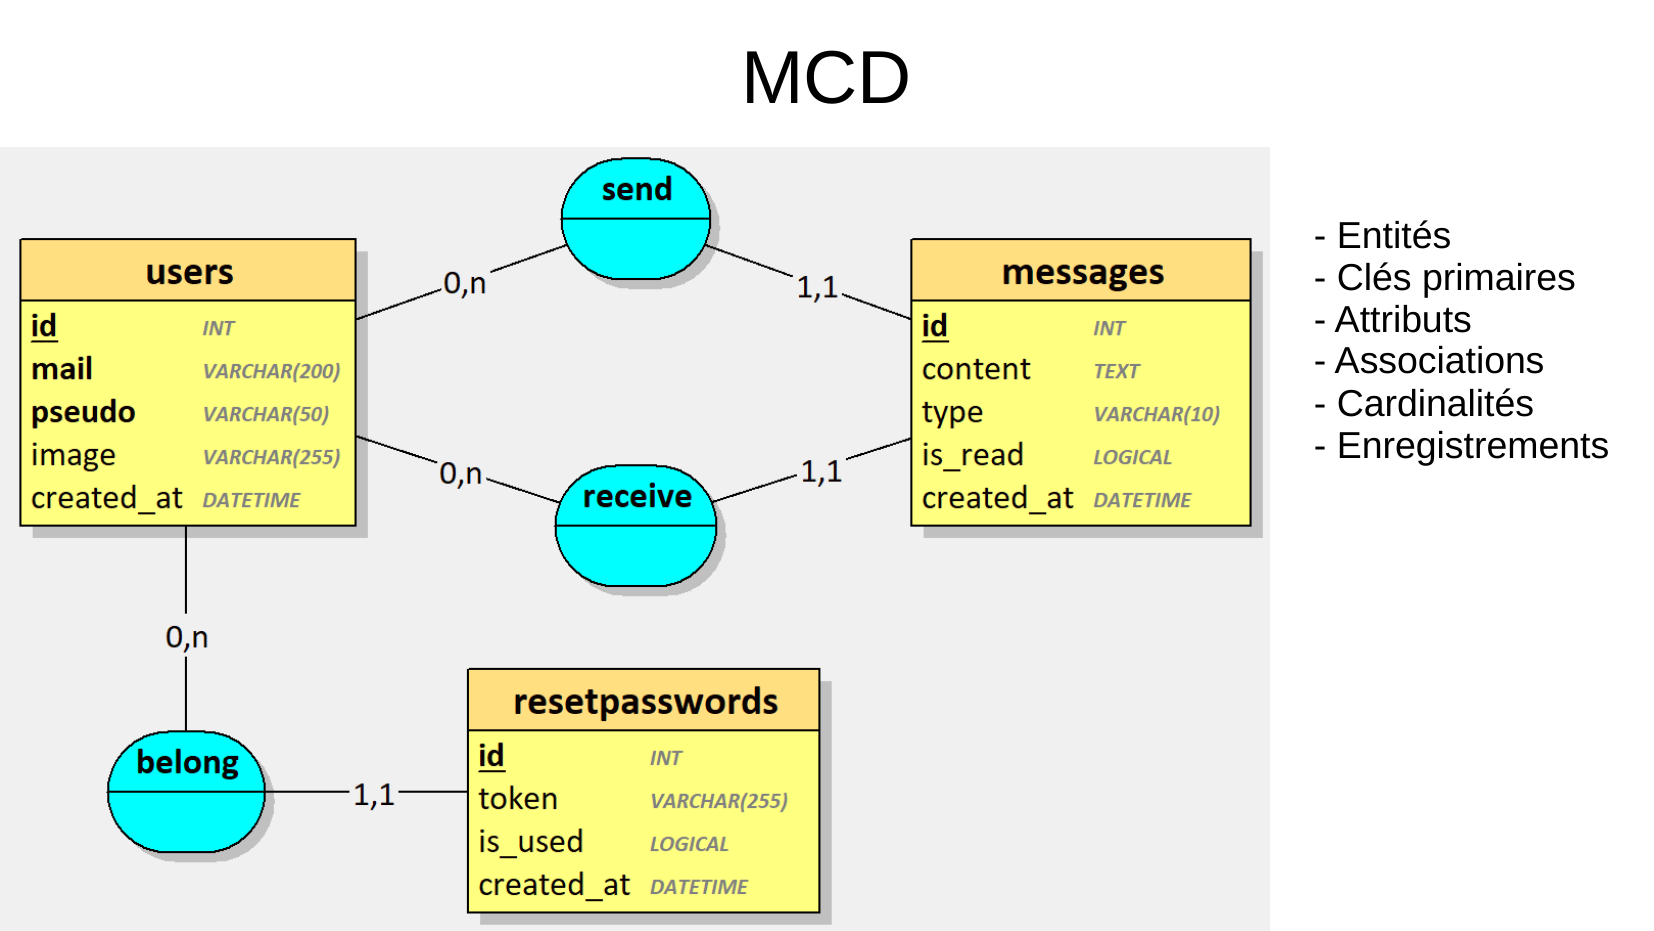

# MCD
- Entités
- Clés primaires
- Attributs
- Associations
- Cardinalités
- Enregistrements